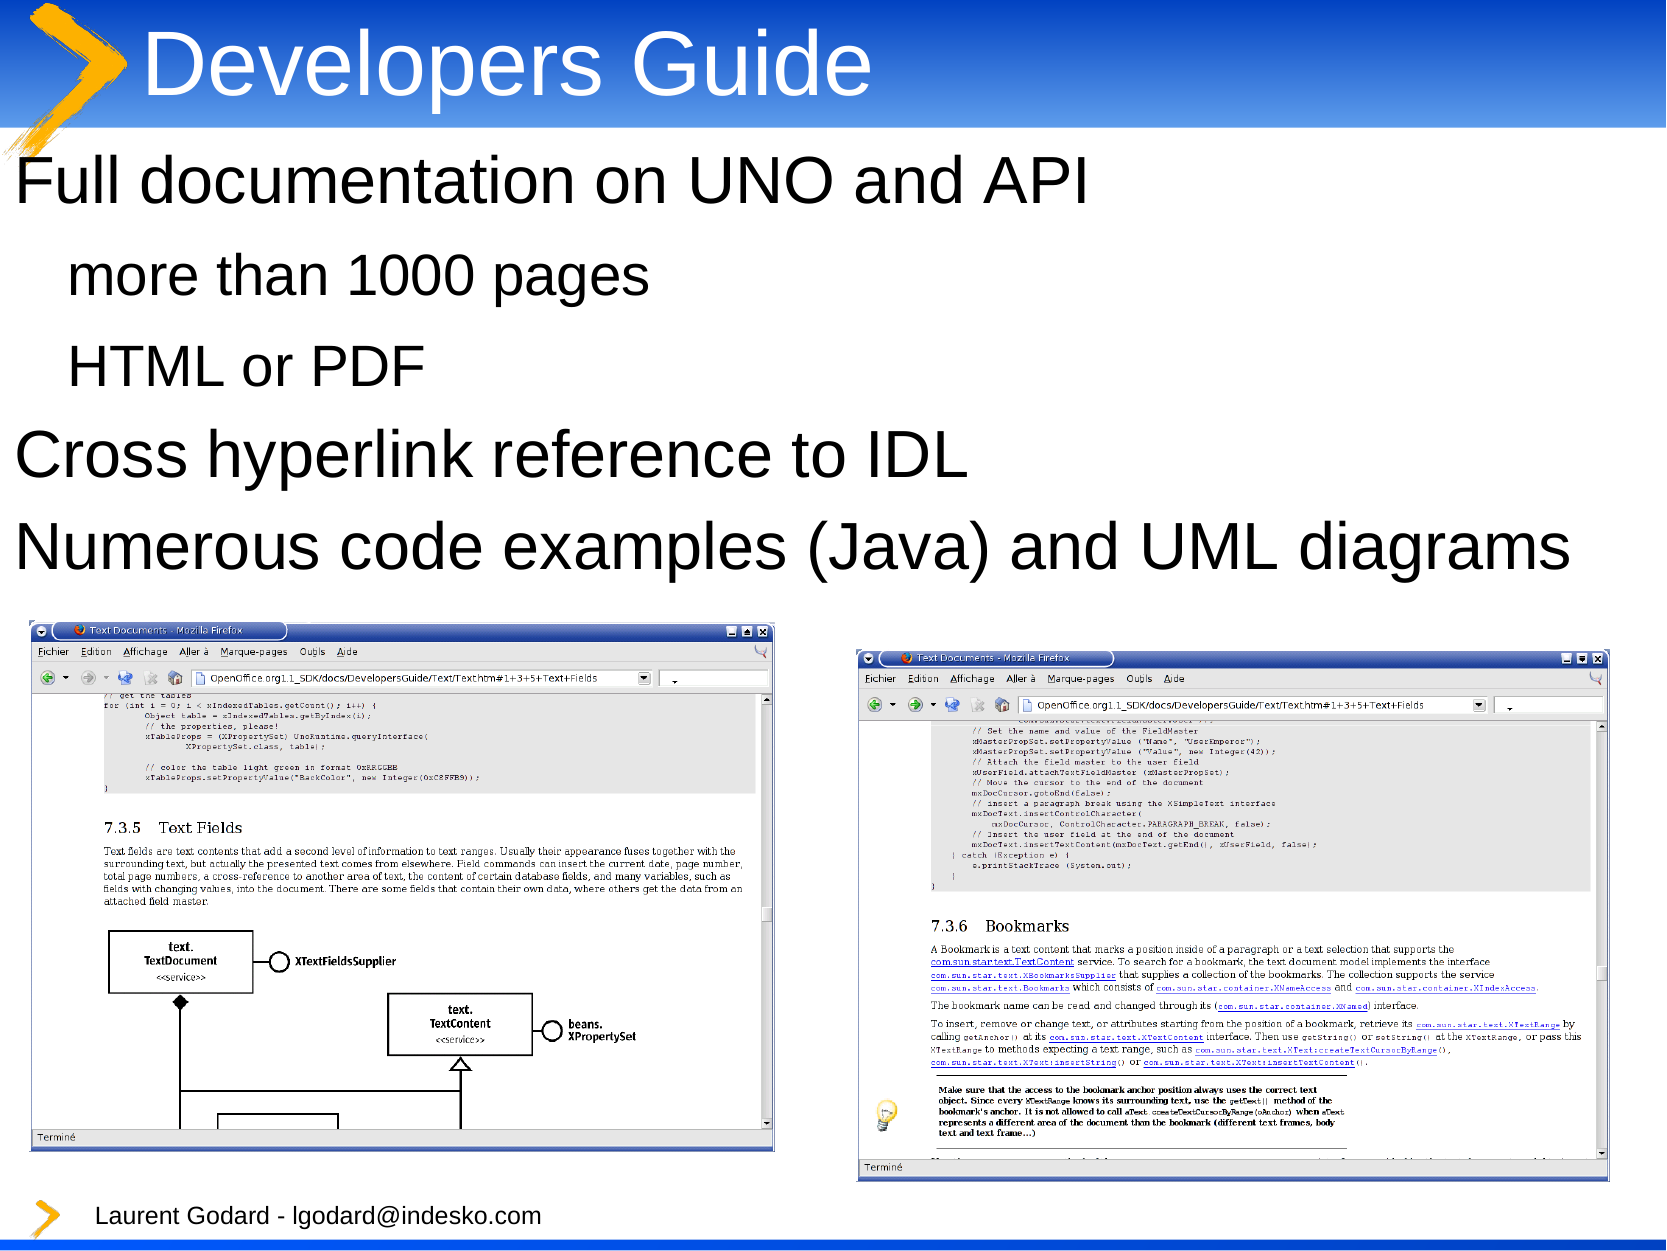

# Developers Guide
Full documentation on UNO and API
more than 1000 pages
HTML or PDF
Cross hyperlink reference to IDL
Numerous code examples (Java) and UML diagrams